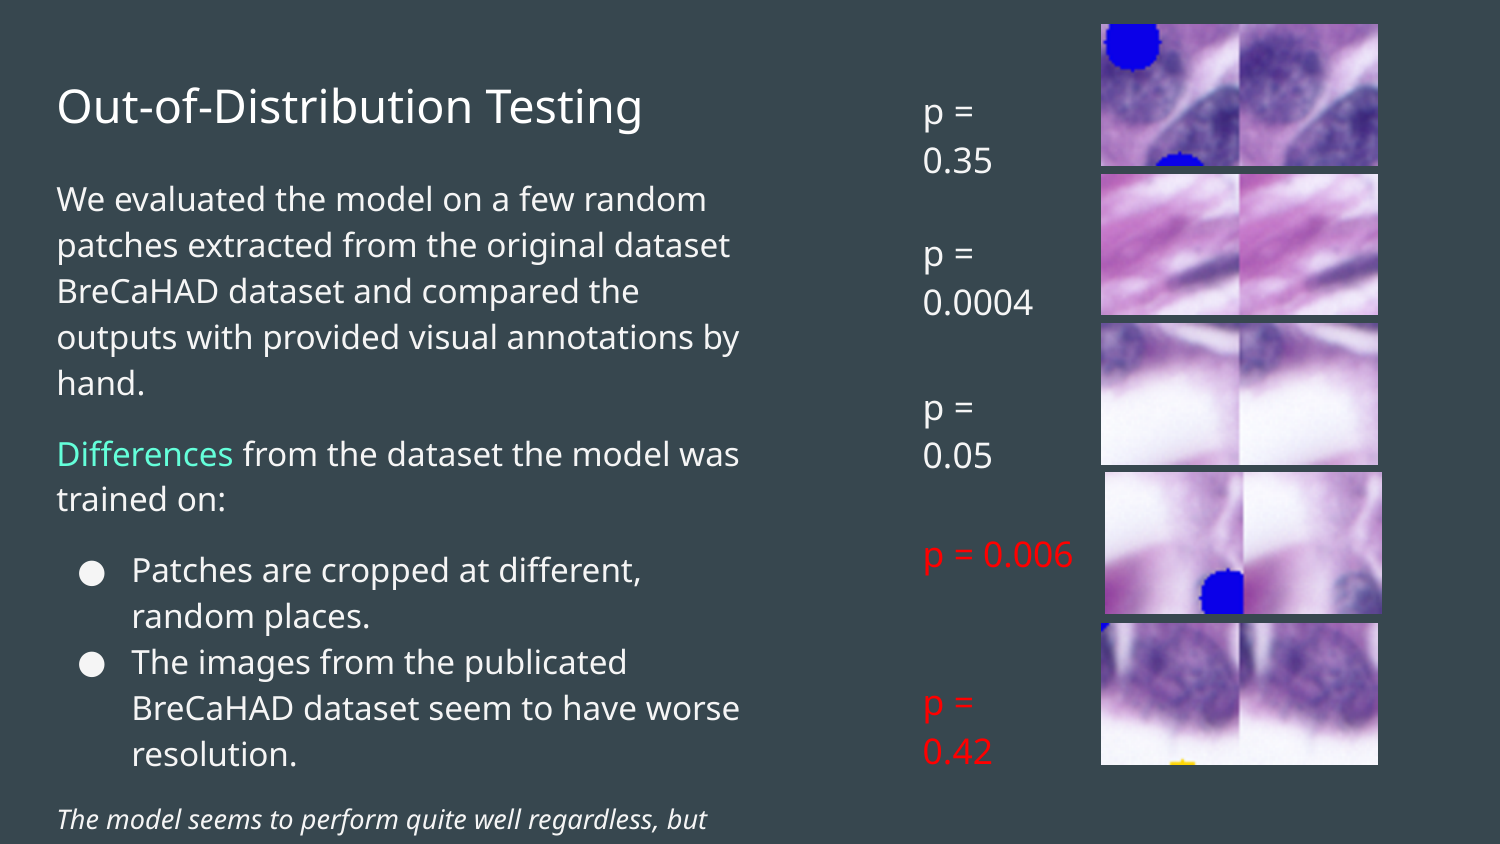

# Out-of-Distribution Testing
p = 0.35
We evaluated the model on a few random patches extracted from the original dataset BreCaHAD dataset and compared the outputs with provided visual annotations by hand.
Differences from the dataset the model was trained on:
Patches are cropped at different, random places.
The images from the publicated BreCaHAD dataset seem to have worse resolution.
The model seems to perform quite well regardless, but again, more tests need to be done.
p = 0.0004
p = 0.05
p = 0.006
p = 0.42